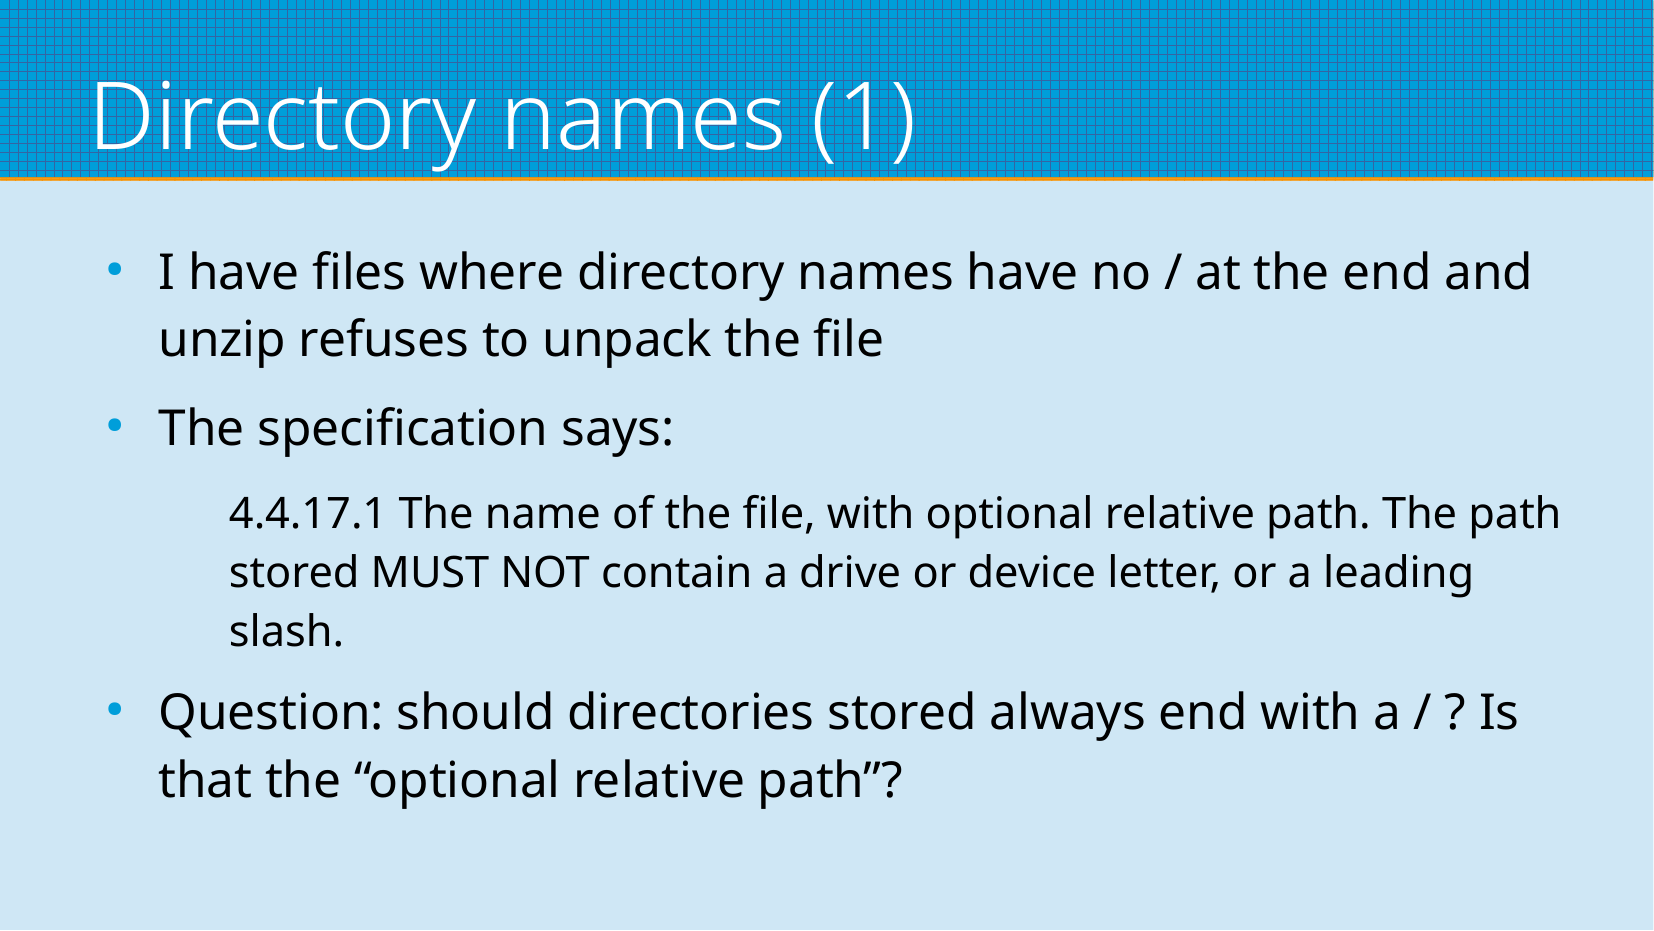

# Directory names (1)
I have files where directory names have no / at the end and unzip refuses to unpack the file
The specification says:
4.4.17.1 The name of the file, with optional relative path. The path stored MUST NOT contain a drive or device letter, or a leading slash.
Question: should directories stored always end with a / ? Is that the “optional relative path”?